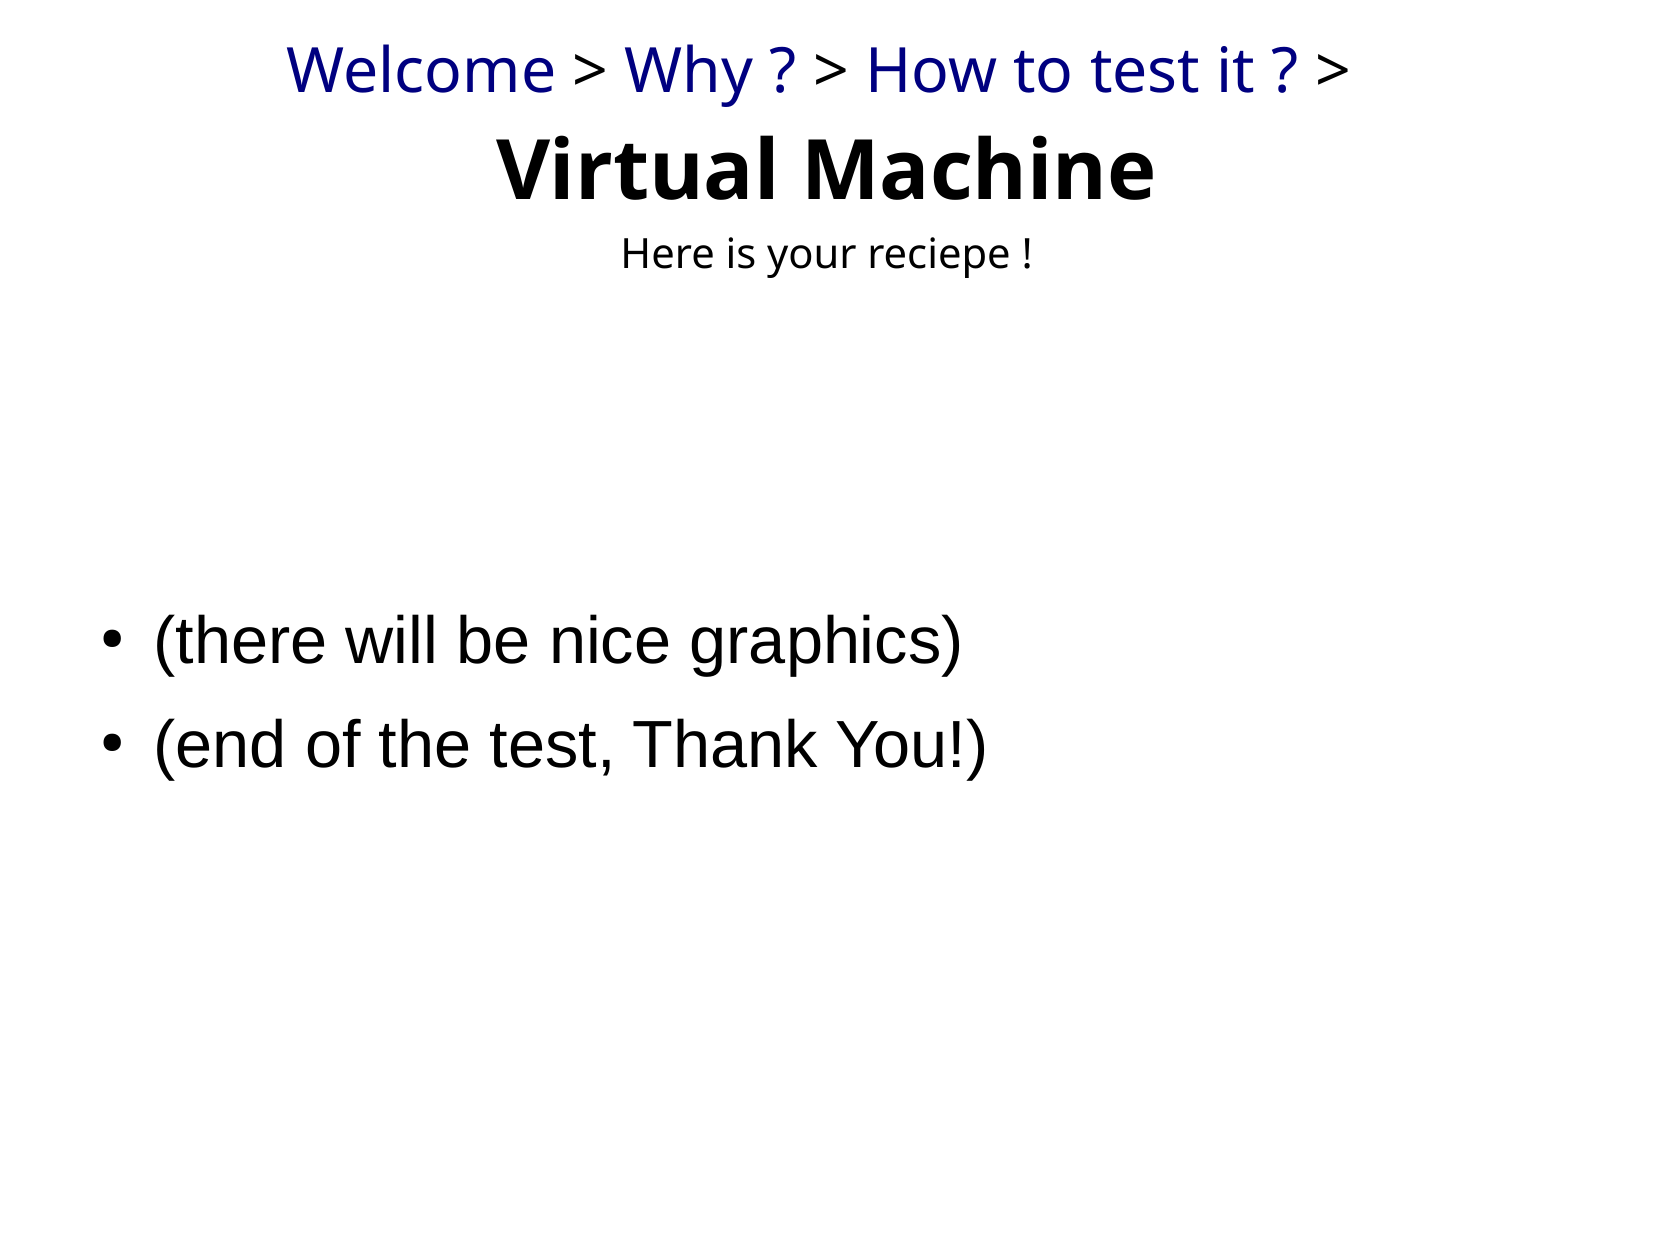

# Welcome > Why ? > How to test it ? > Virtual Machine Here is your reciepe !
(there will be nice graphics)
(end of the test, Thank You!)